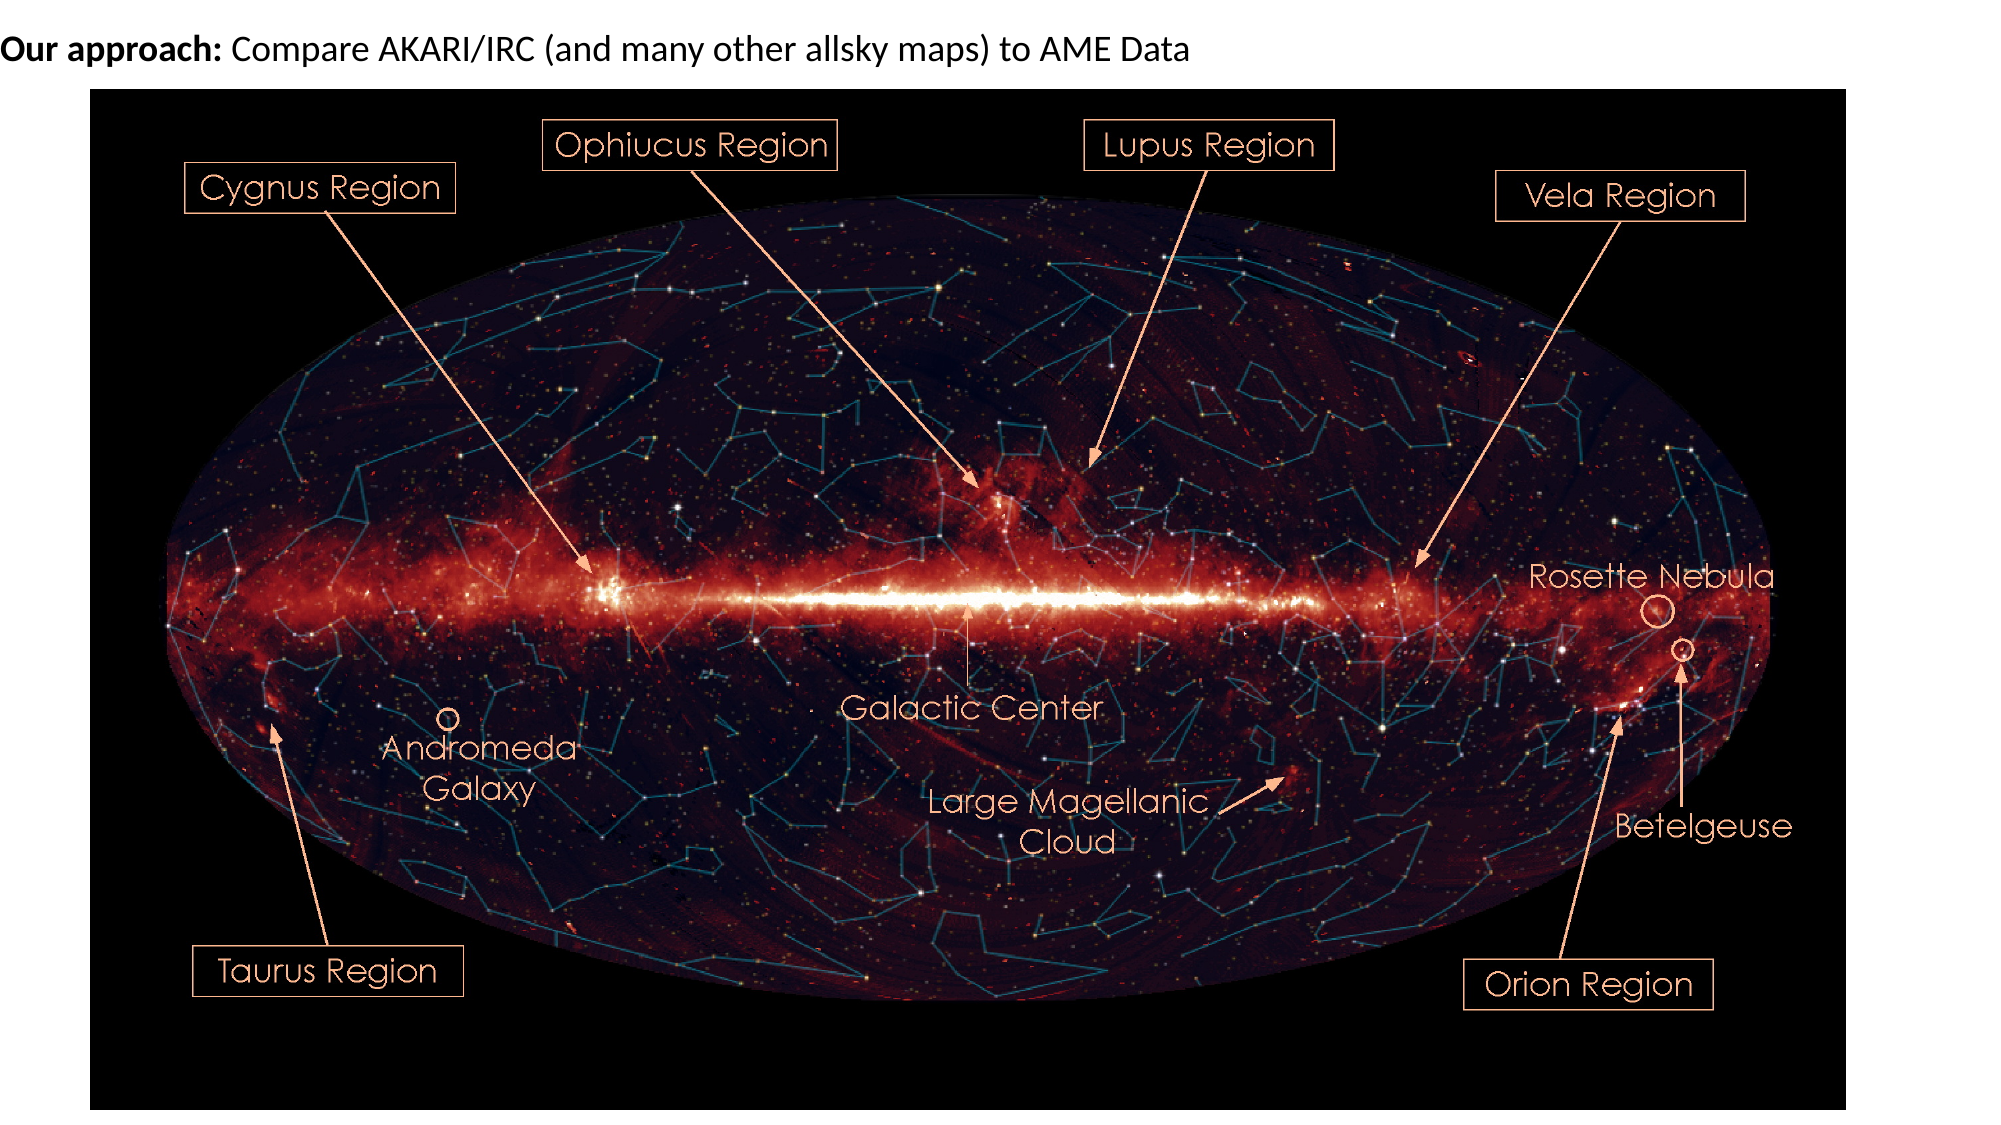

# Our approach: Compare AKARI/IRC (and many other allsky maps) to AME Data